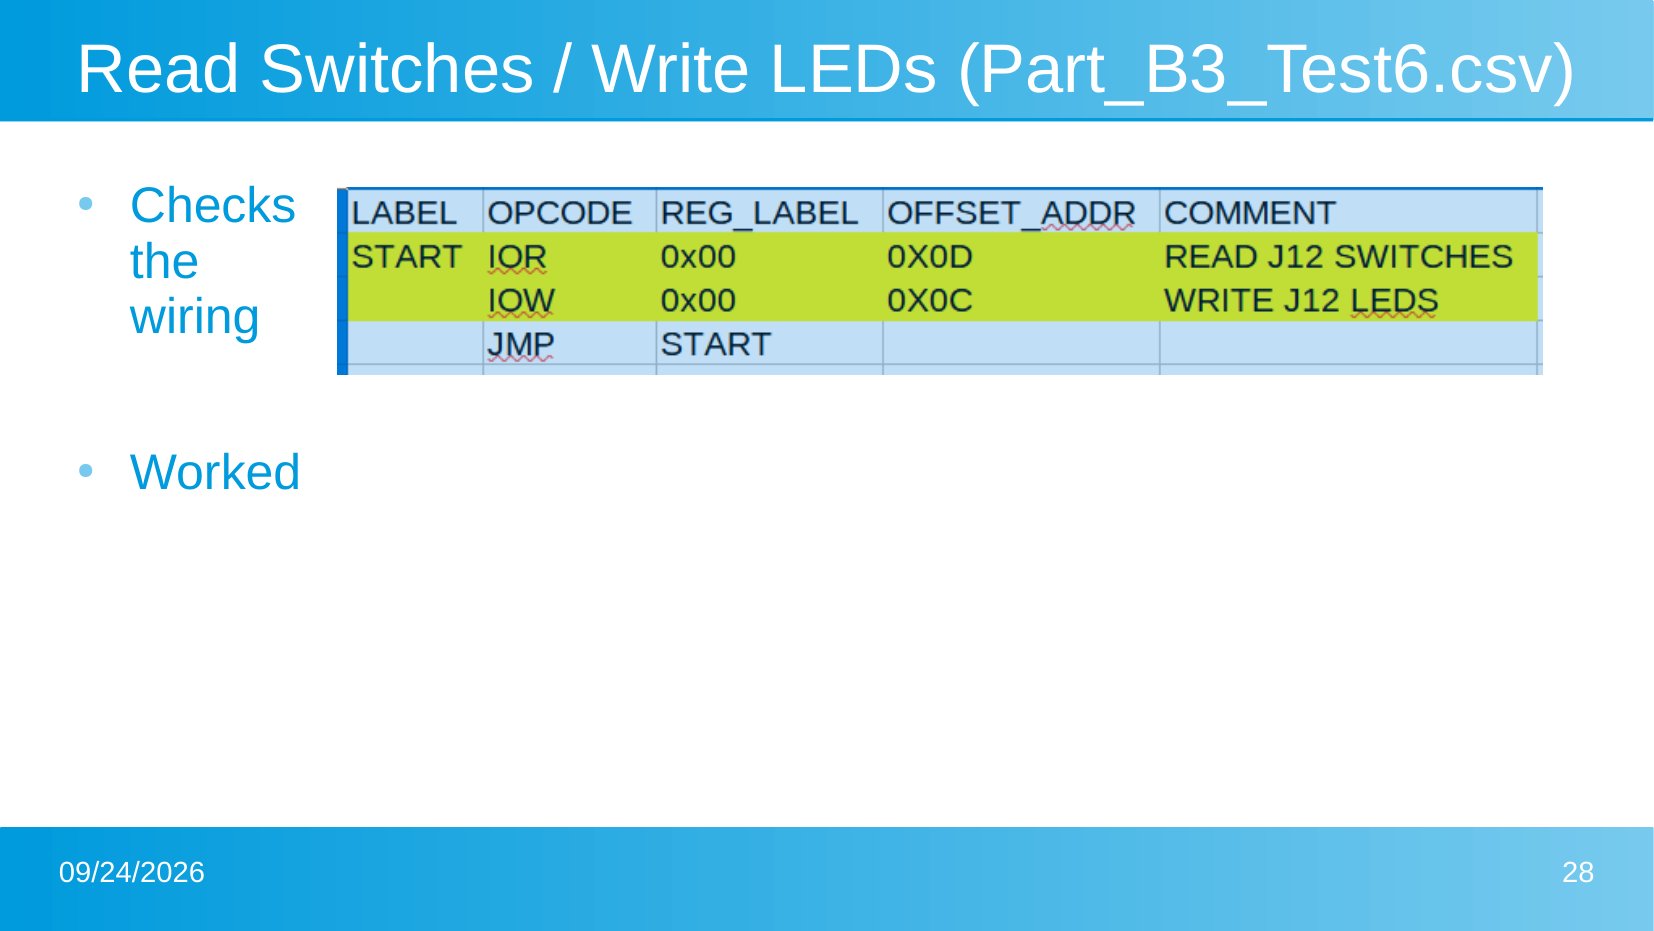

# Read Switches / Write LEDs (Part_B3_Test6.csv)
Checks the wiring
Worked
28